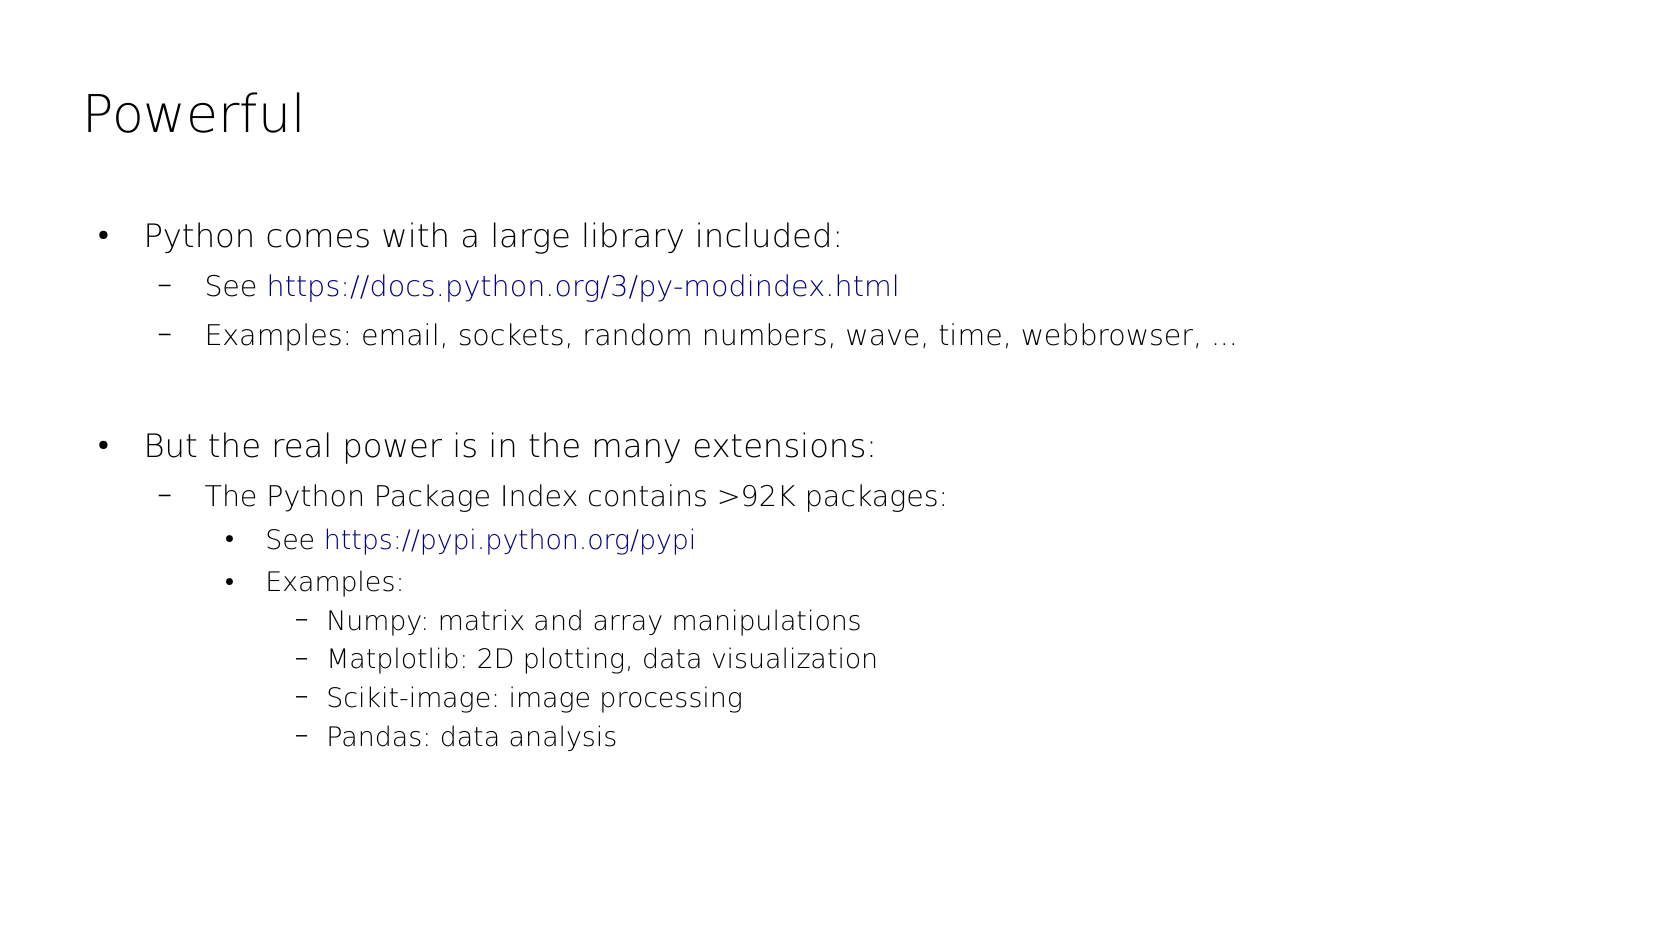

# Powerful
Python comes with a large library included:
See https://docs.python.org/3/py-modindex.html
Examples: email, sockets, random numbers, wave, time, webbrowser, ...
But the real power is in the many extensions:
The Python Package Index contains >92K packages:
See https://pypi.python.org/pypi
Examples:
Numpy: matrix and array manipulations
Matplotlib: 2D plotting, data visualization
Scikit-image: image processing
Pandas: data analysis